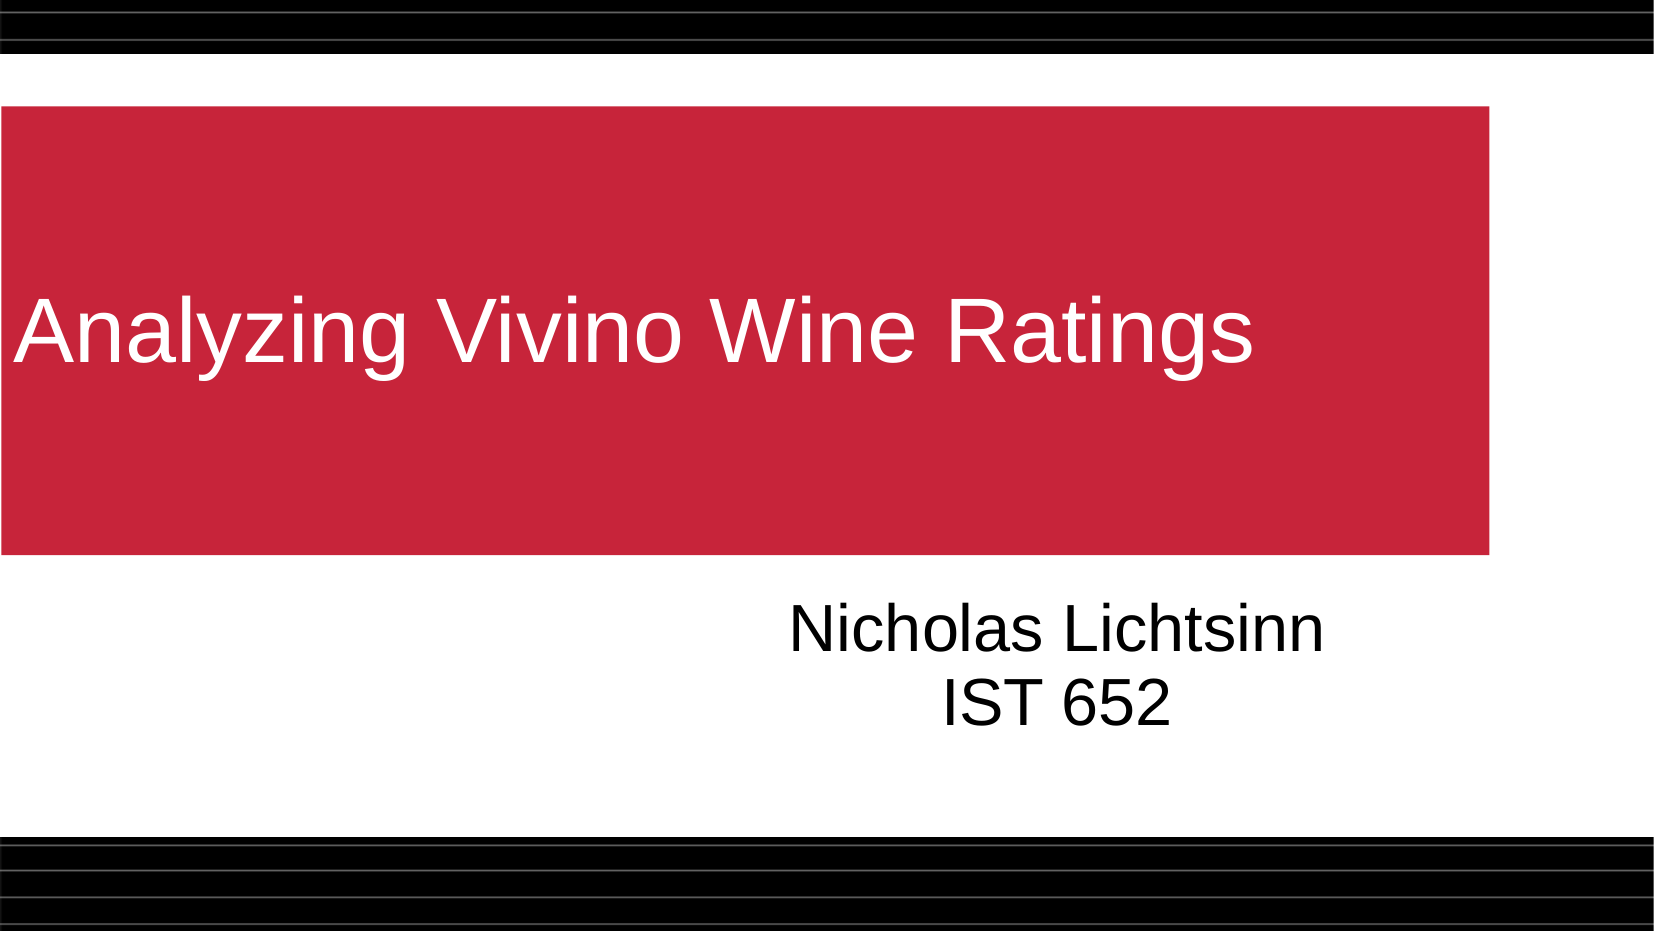

# Analyzing Vivino Wine Ratings
Nicholas Lichtsinn
IST 652